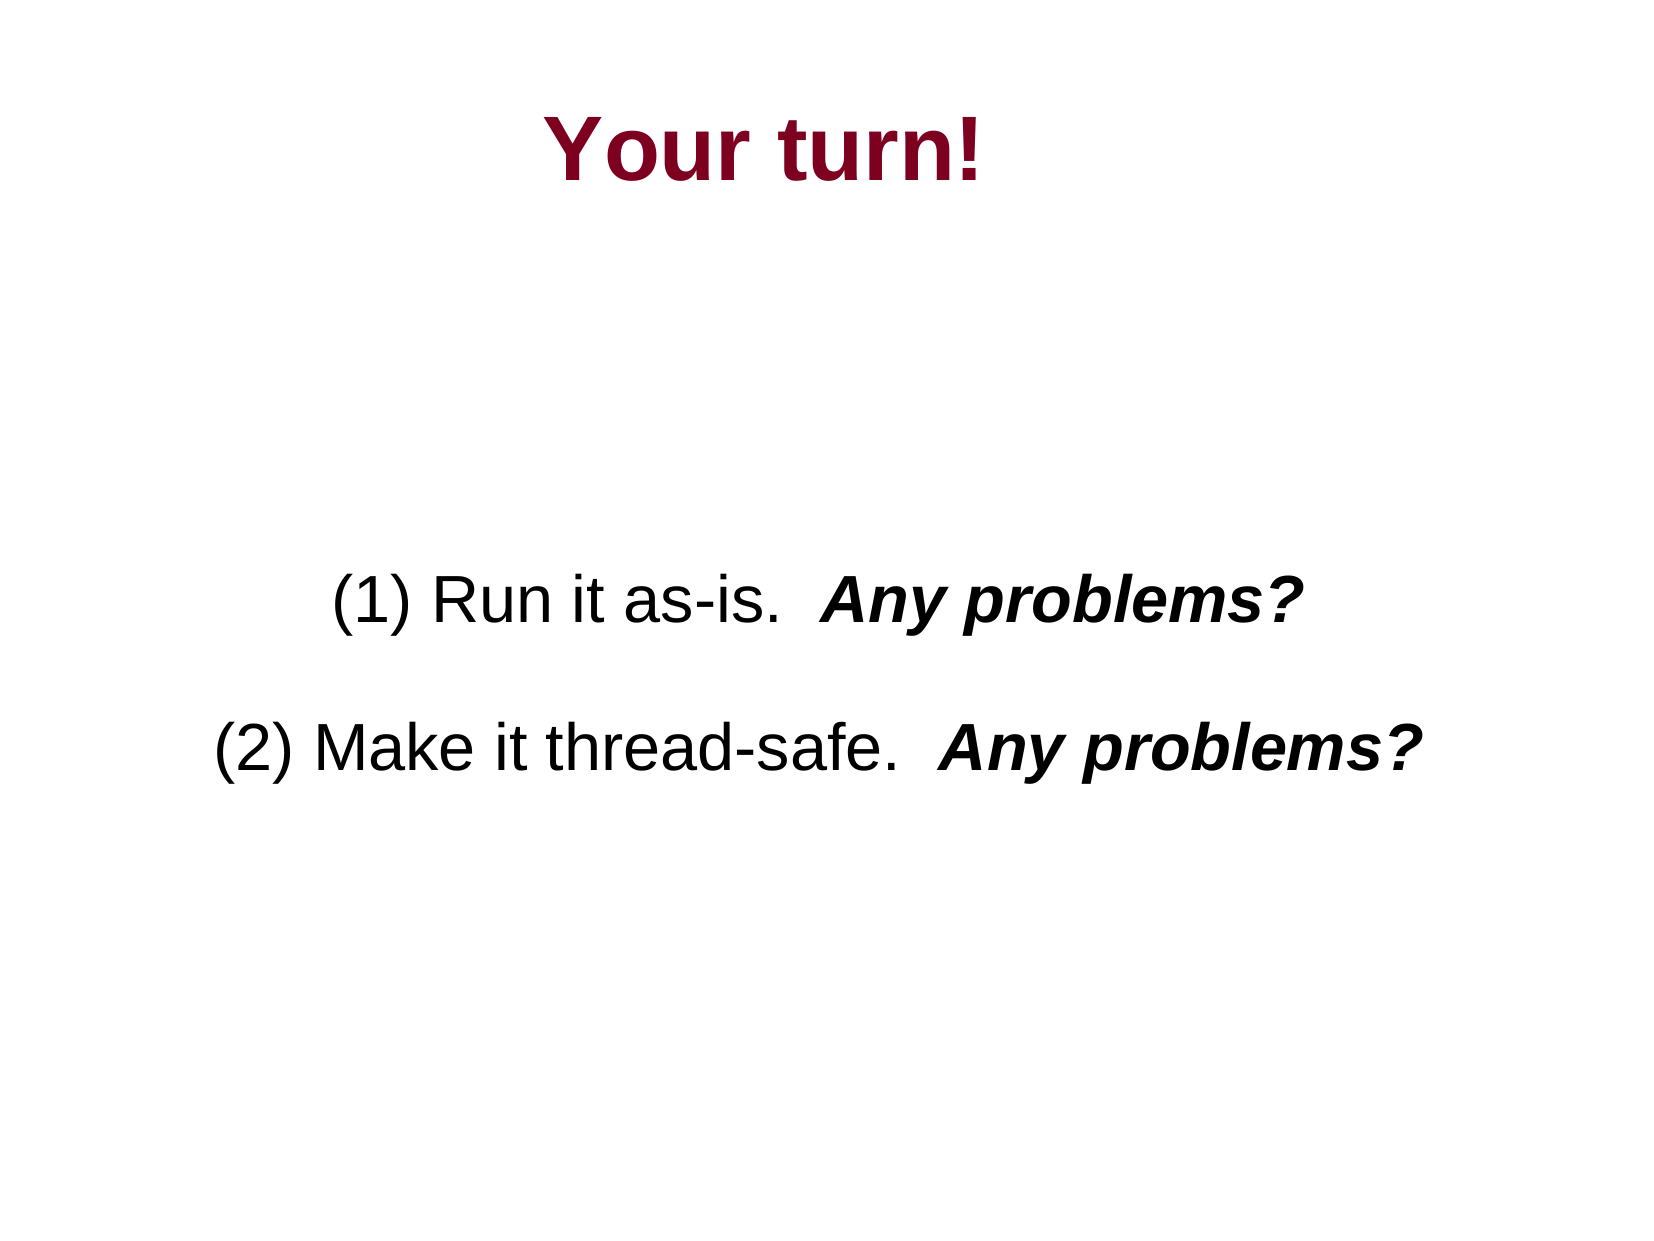

# Your turn!
(1) Run it as-is. Any problems?
(2) Make it thread-safe. Any problems?